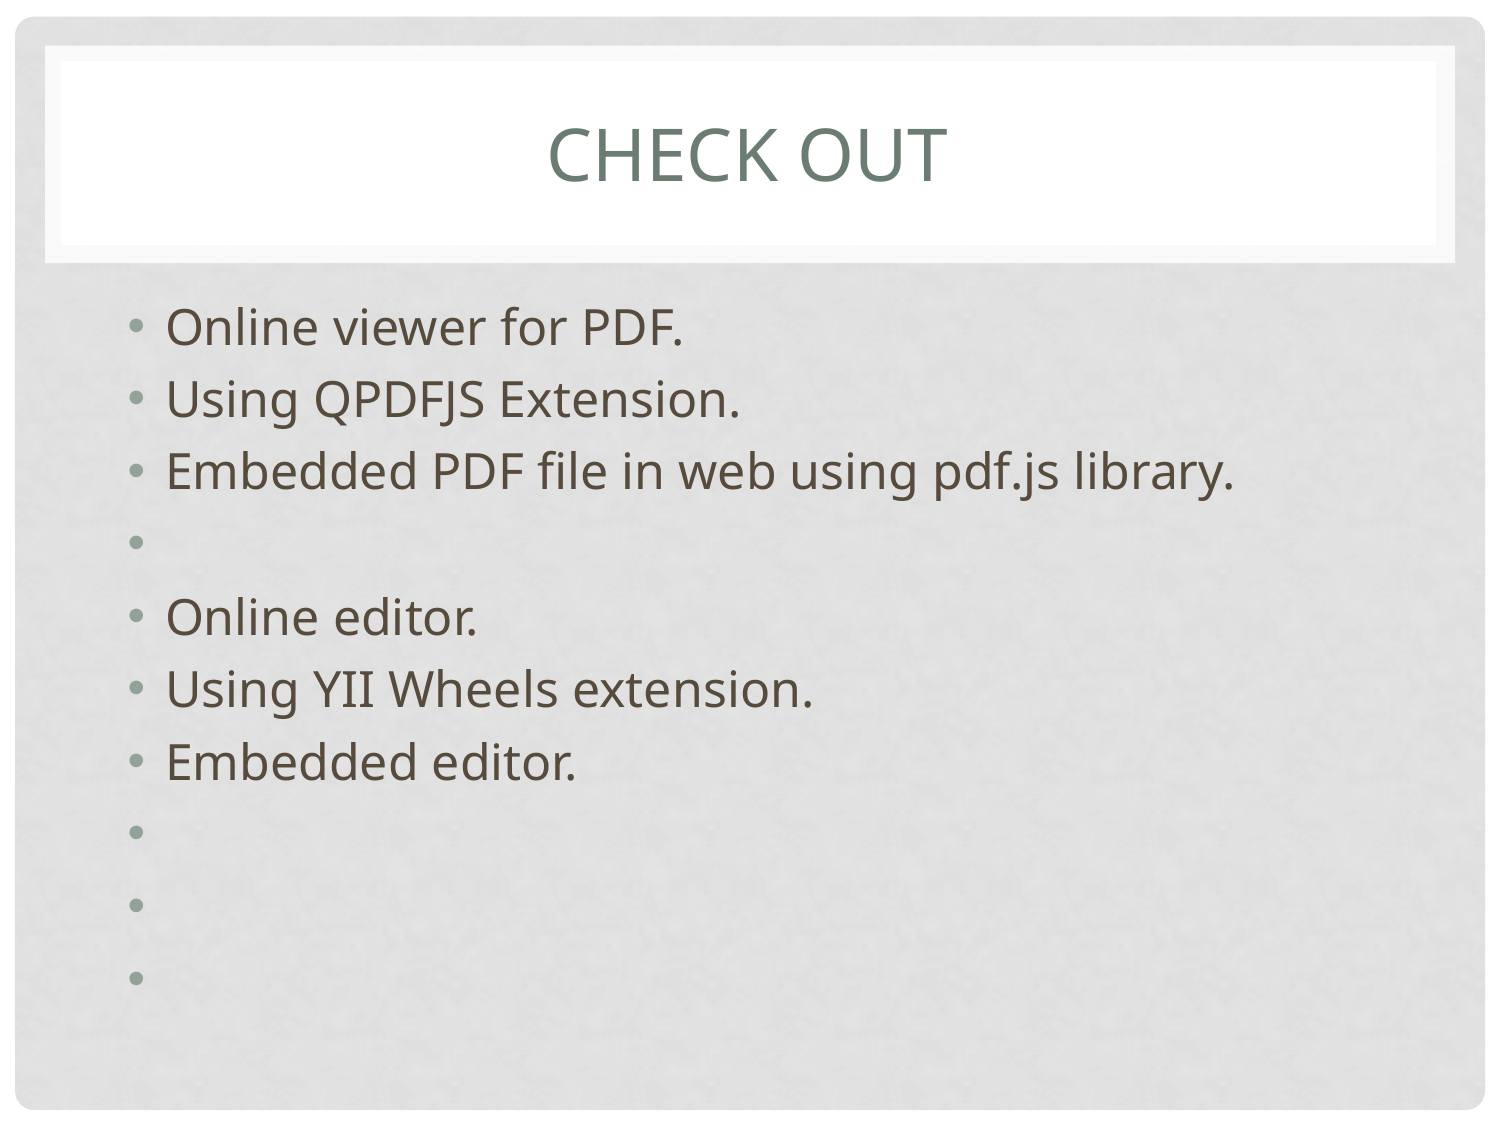

# CHECK OUT
Online viewer for PDF.
Using QPDFJS Extension.
Embedded PDF file in web using pdf.js library.
Online editor.
Using YII Wheels extension.
Embedded editor.